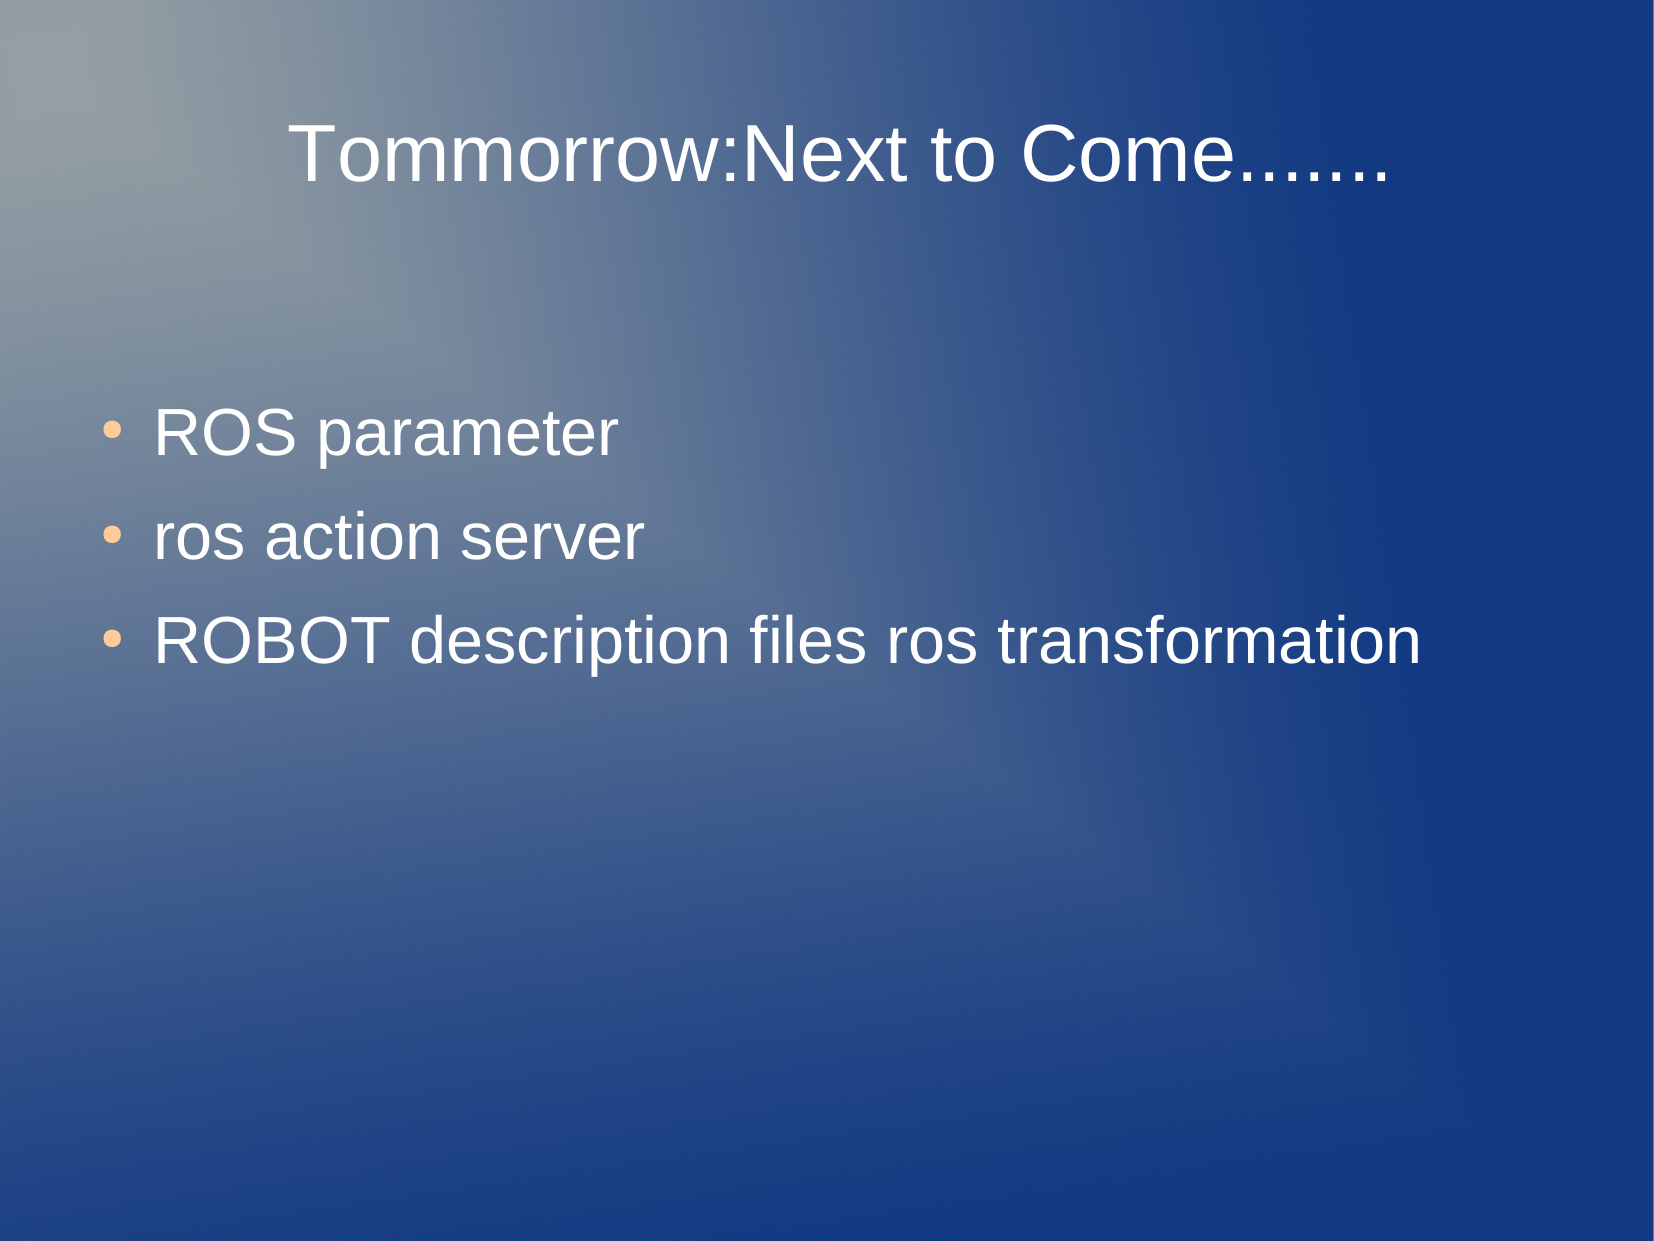

# Tommorrow:Next to Come.......
ROS parameter
ros action server
ROBOT description files ros transformation